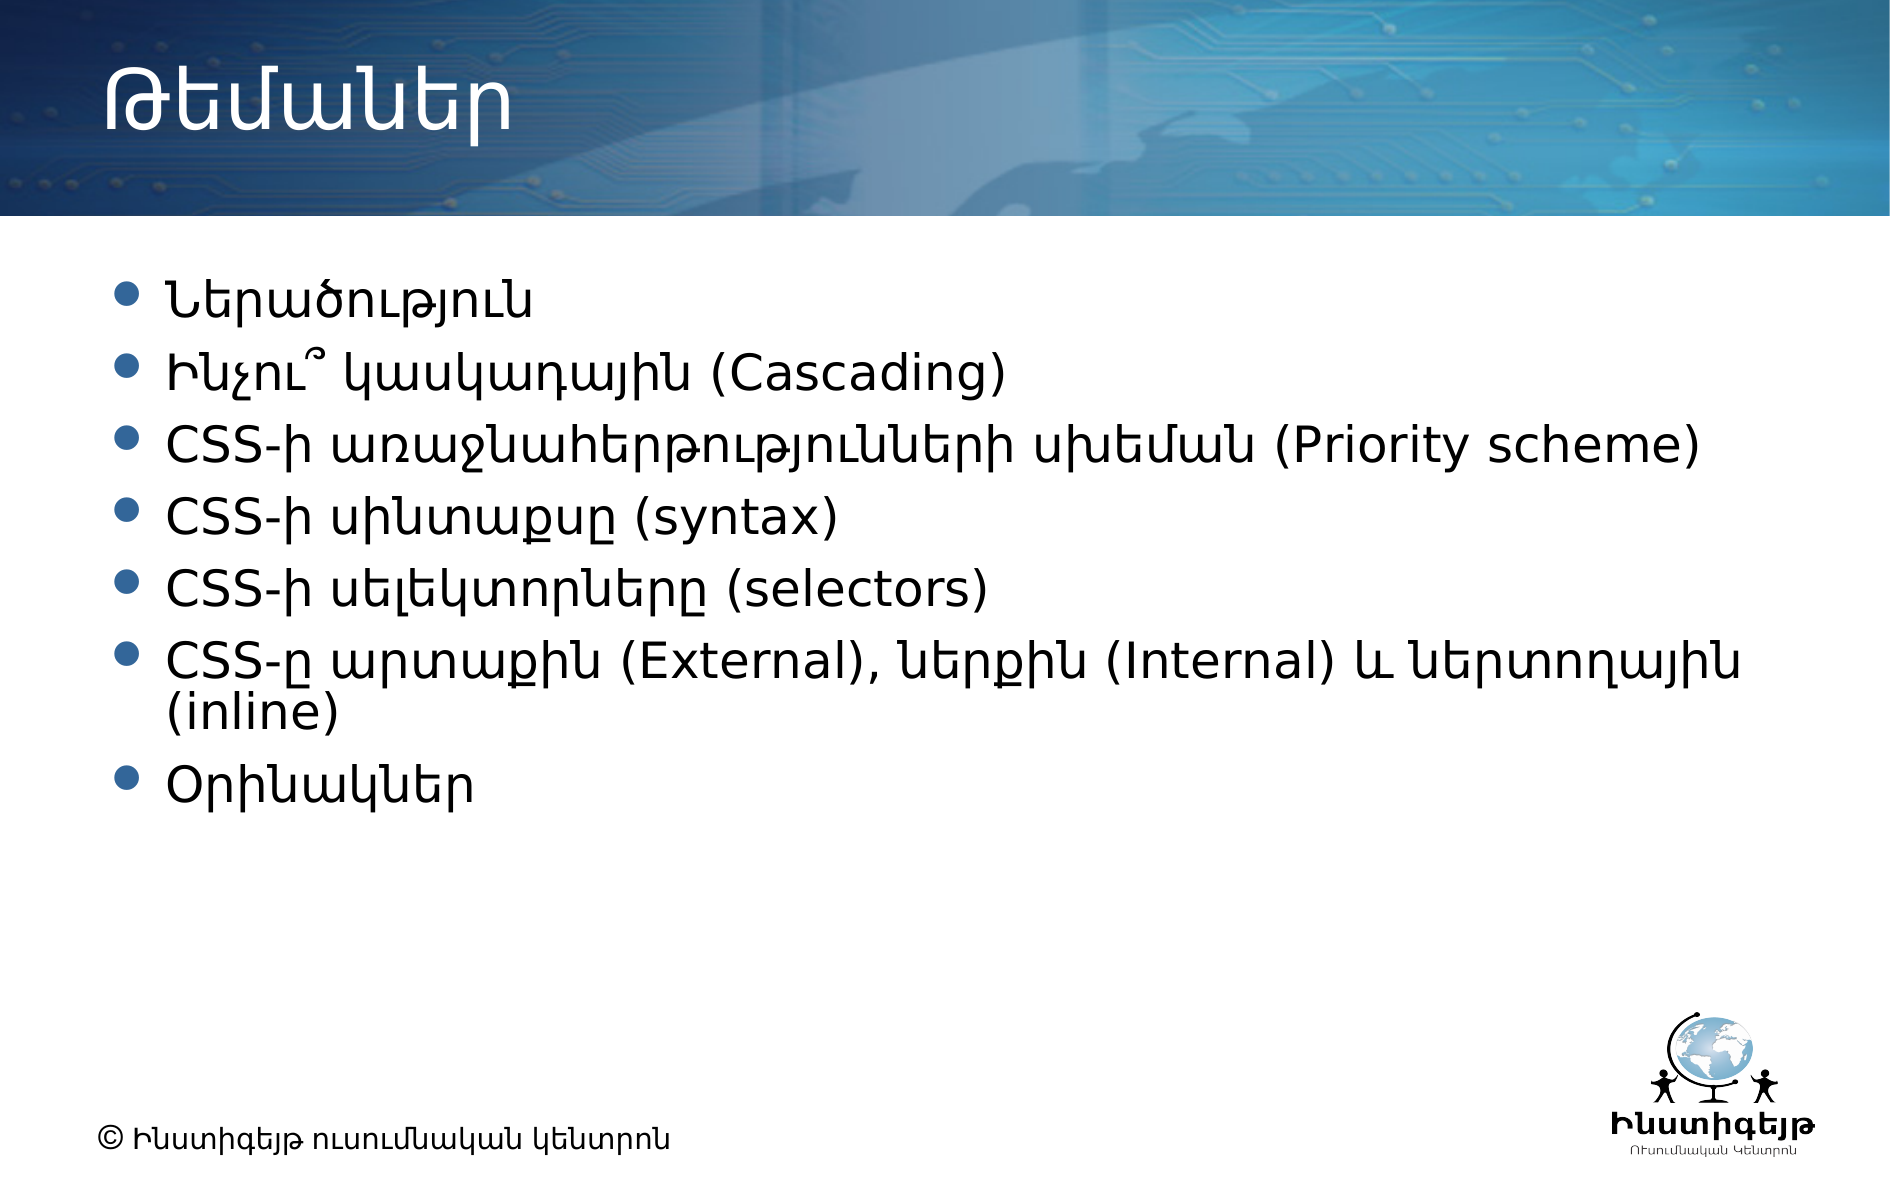

Թեմաներ
# Ներածություն
Ինչու՞ կասկադային (Cascading)
CSS-ի առաջնահերթությունների սխեման (Priority scheme)
CSS-ի սինտաքսը (syntax)
CSS-ի սելեկտորները (selectors)
CSS-ը արտաքին (External), ներքին (Internal) և ներտողային (inline)
Օրինակներ